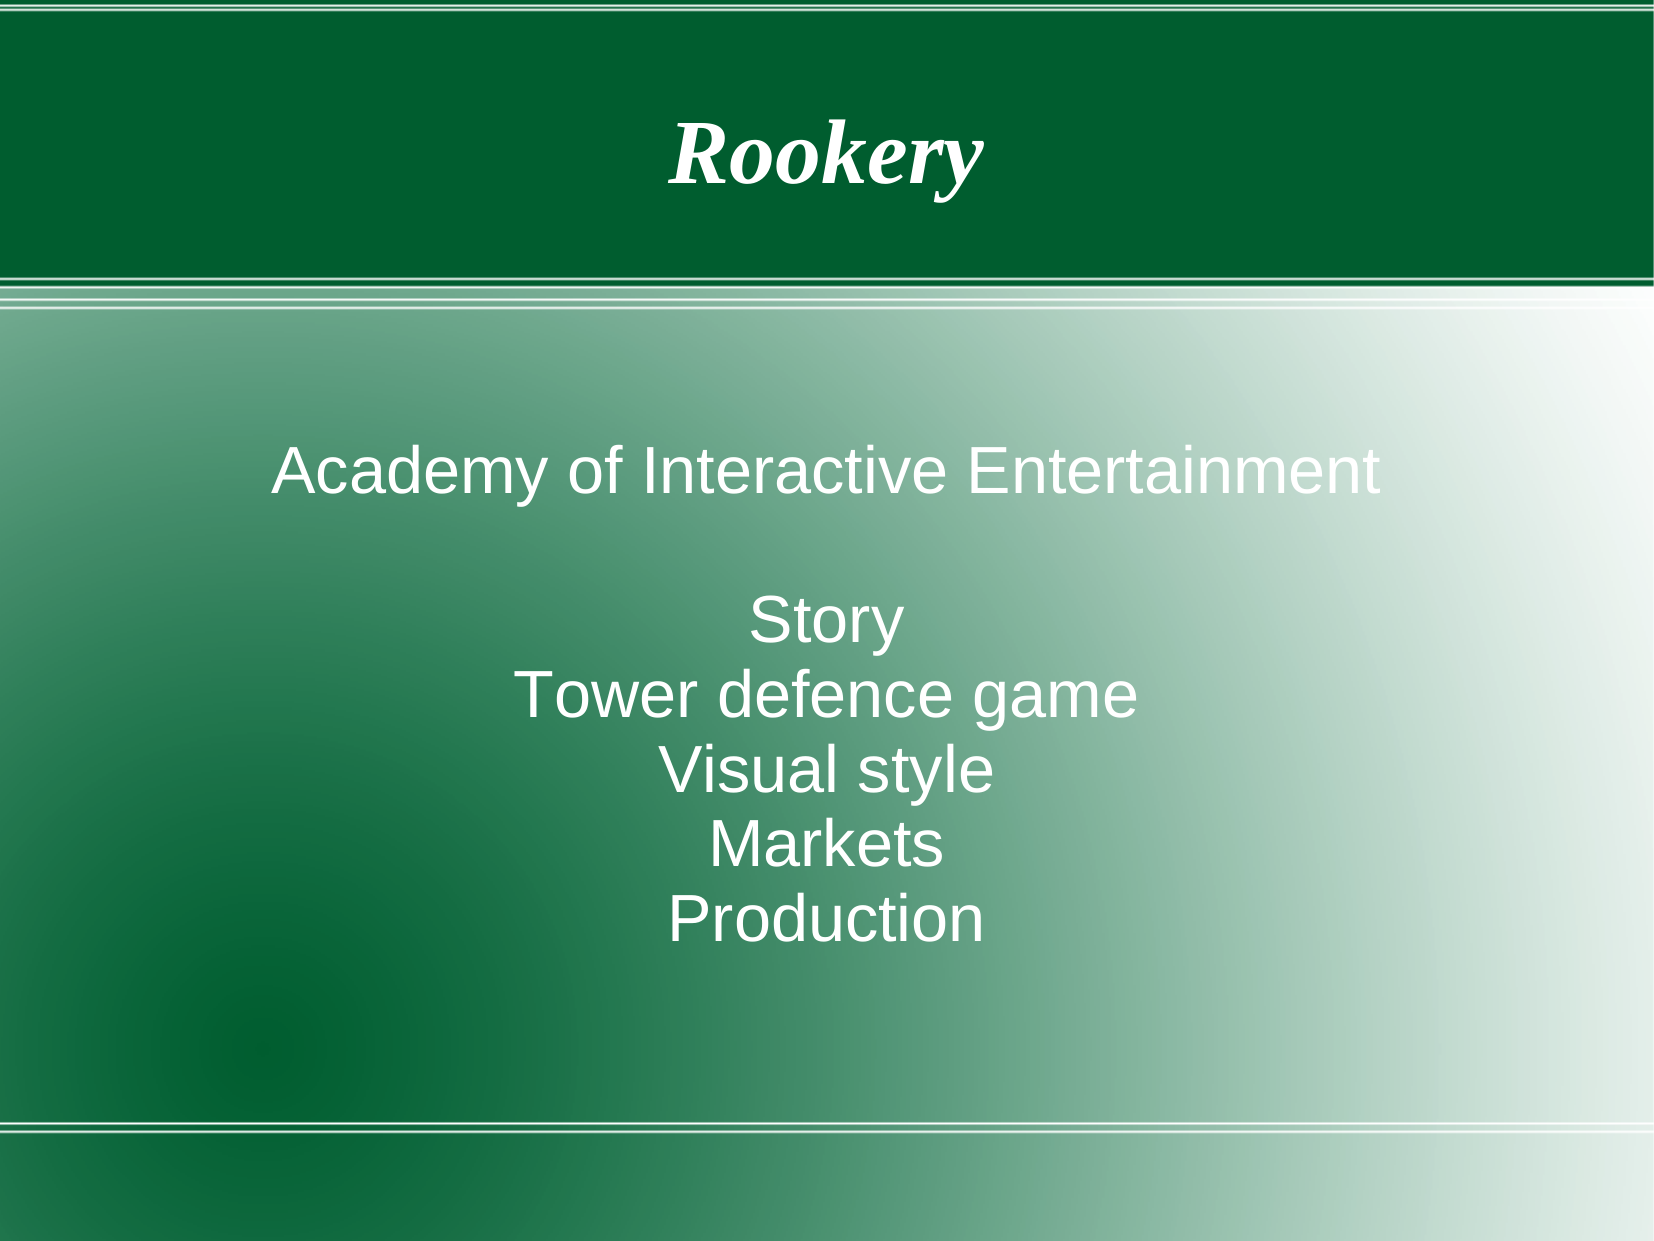

# Rookery
Academy of Interactive Entertainment
Story
Tower defence game
Visual style
Markets
Production